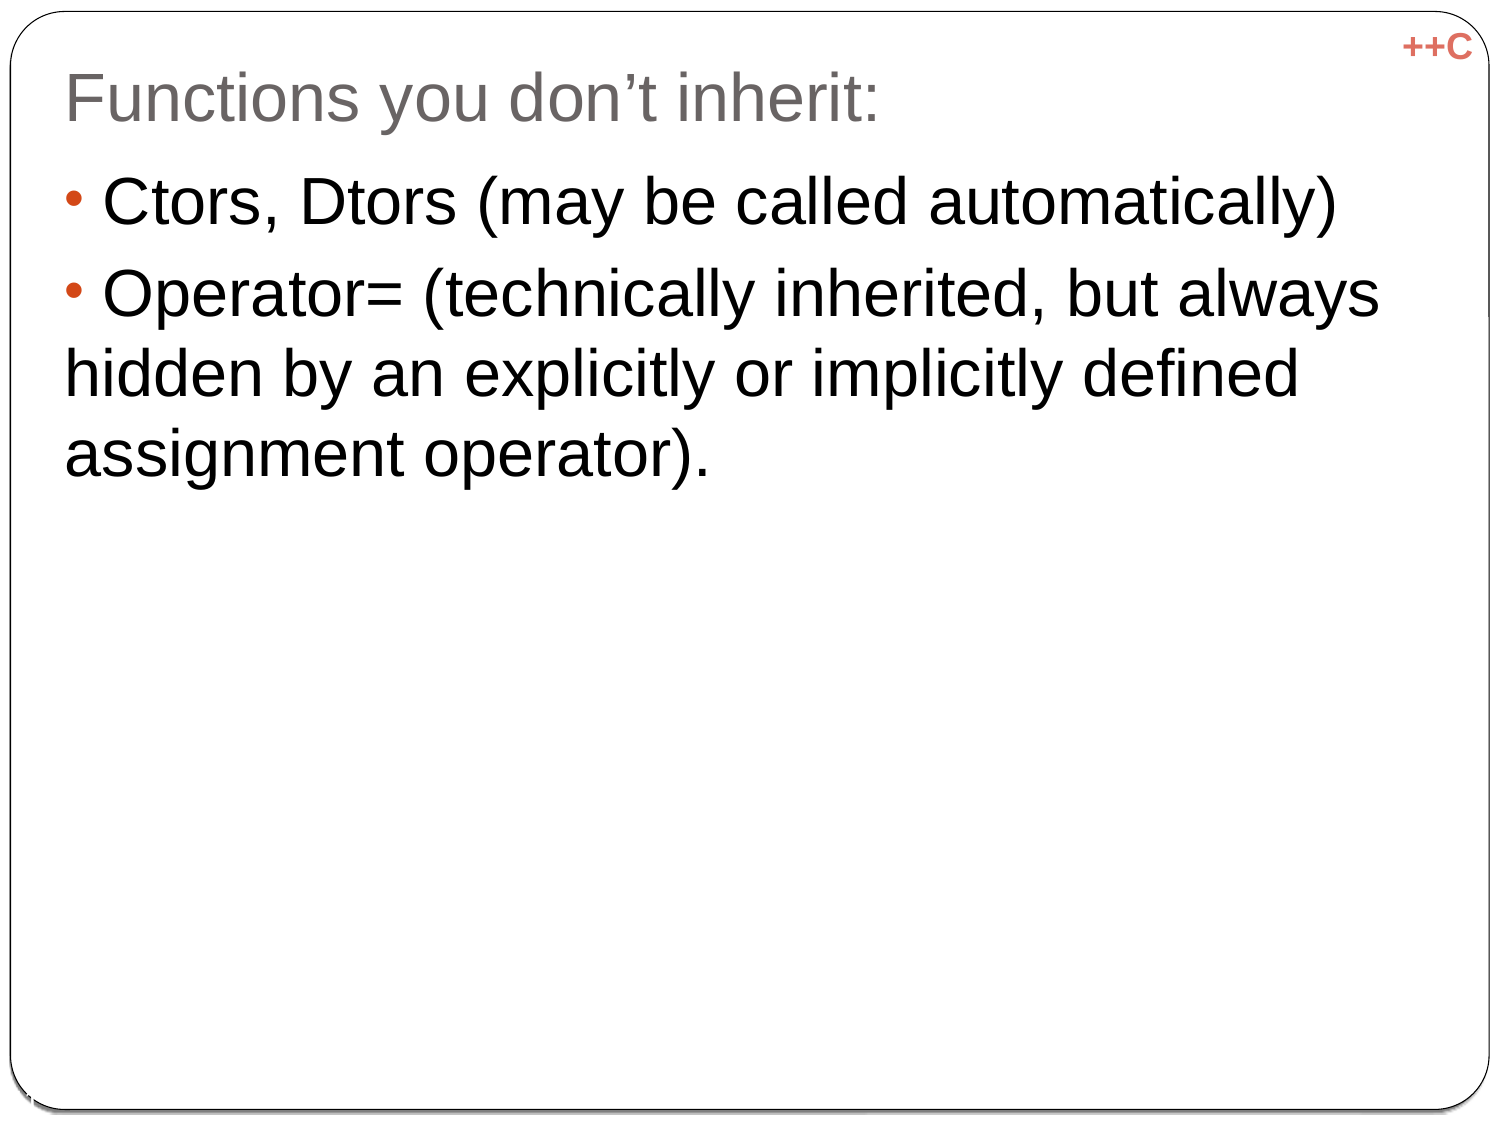

# Functions you don’t inherit:
 Ctors, Dtors (may be called automatically)
 Operator= (technically inherited, but always hidden by an explicitly or implicitly defined assignment operator).